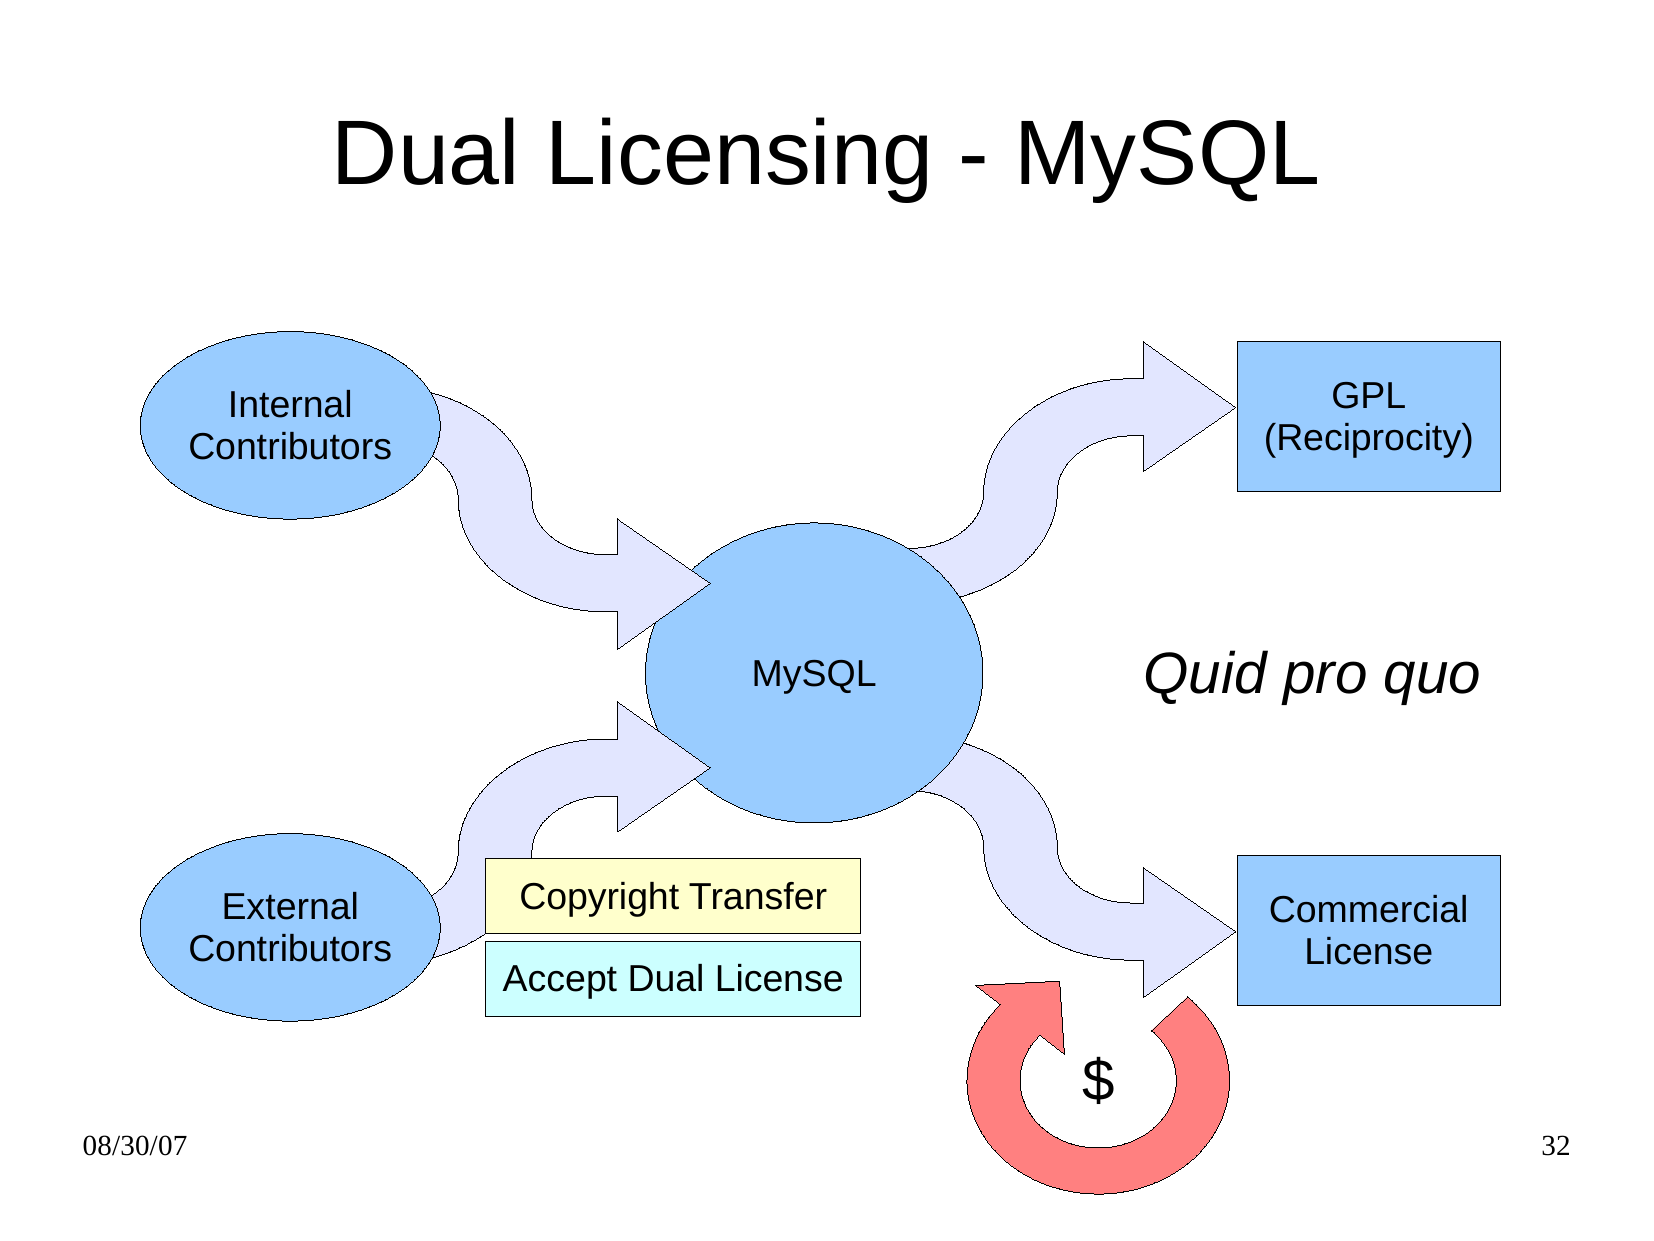

# Dual Licensing - MySQL
Internal
Contributors
GPL
(Reciprocity)
MySQL
Quid pro quo
External
Contributors
Commercial
License
Copyright Transfer
Accept Dual License
$
08/30/07
32